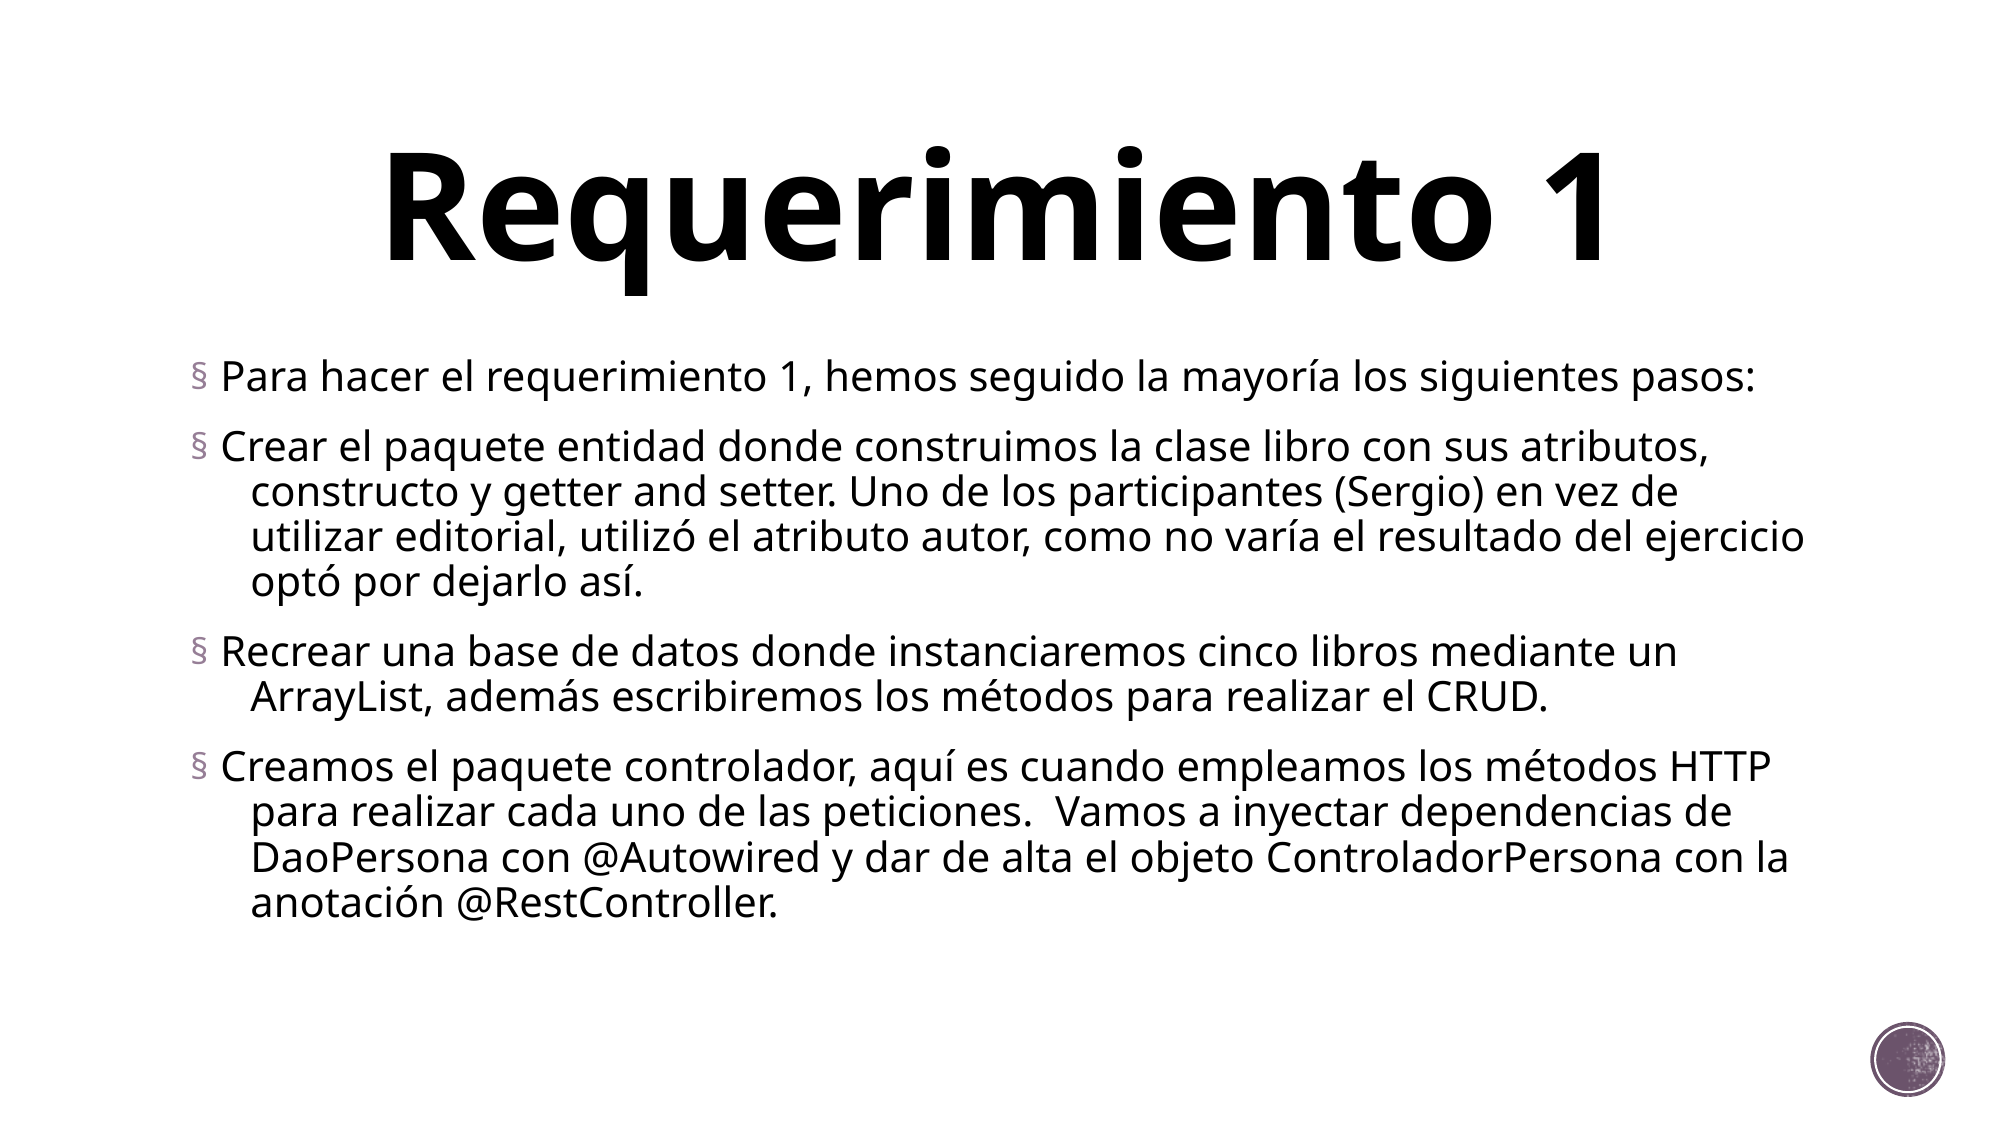

# Requerimiento 1
Para hacer el requerimiento 1, hemos seguido la mayoría los siguientes pasos:
Crear el paquete entidad donde construimos la clase libro con sus atributos, constructo y getter and setter. Uno de los participantes (Sergio) en vez de utilizar editorial, utilizó el atributo autor, como no varía el resultado del ejercicio optó por dejarlo así.
Recrear una base de datos donde instanciaremos cinco libros mediante un ArrayList, además escribiremos los métodos para realizar el CRUD.
Creamos el paquete controlador, aquí es cuando empleamos los métodos HTTP para realizar cada uno de las peticiones. Vamos a inyectar dependencias de DaoPersona con @Autowired y dar de alta el objeto ControladorPersona con la anotación @RestController.